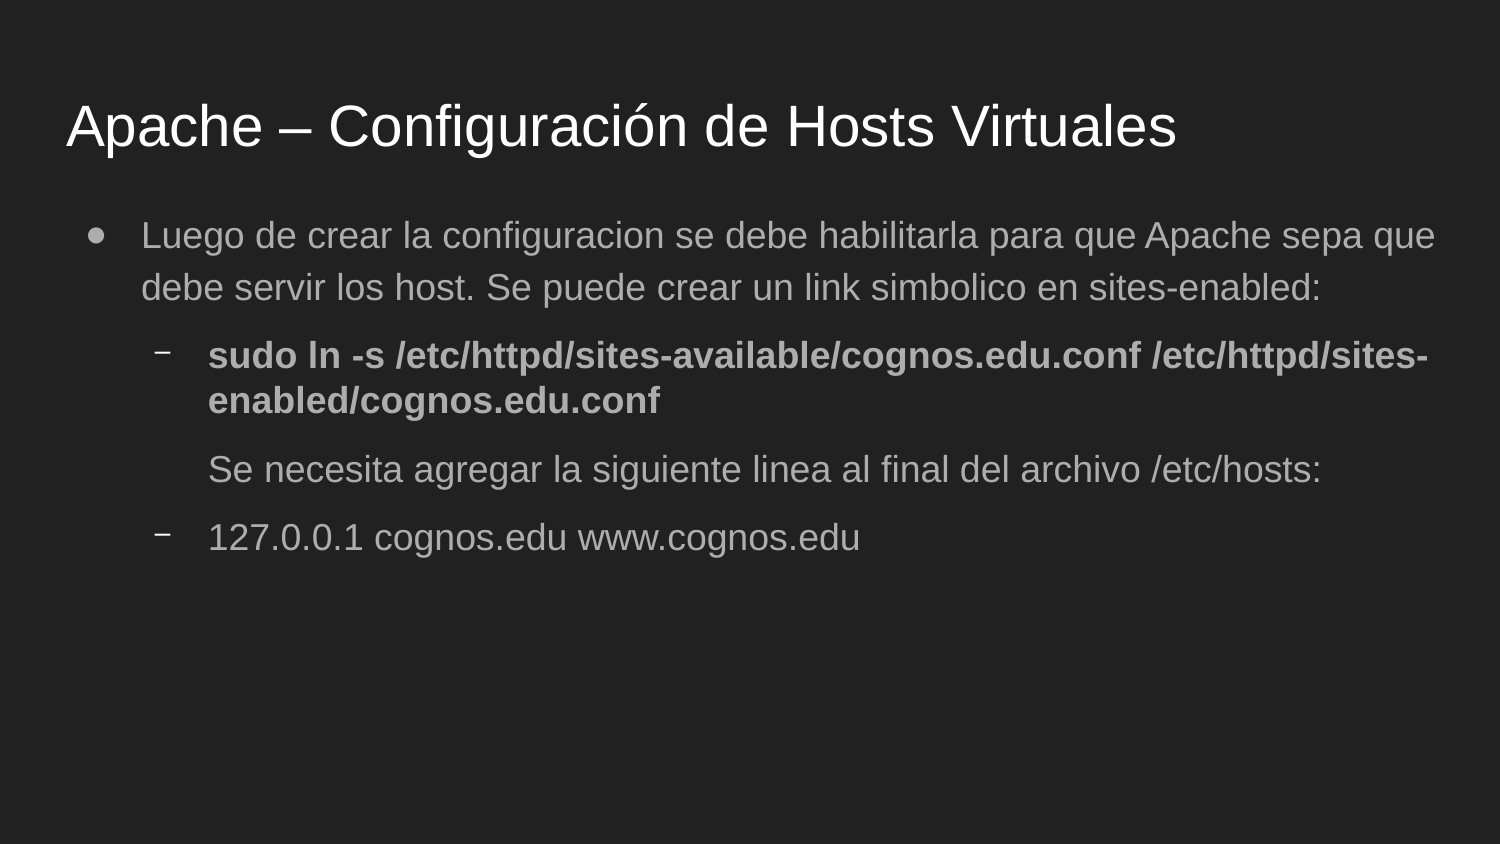

# Apache – Configuración de Hosts Virtuales
Luego de crear la configuracion se debe habilitarla para que Apache sepa que debe servir los host. Se puede crear un link simbolico en sites-enabled:
sudo ln -s /etc/httpd/sites-available/cognos.edu.conf /etc/httpd/sites-enabled/cognos.edu.conf
Se necesita agregar la siguiente linea al final del archivo /etc/hosts:
127.0.0.1 cognos.edu www.cognos.edu